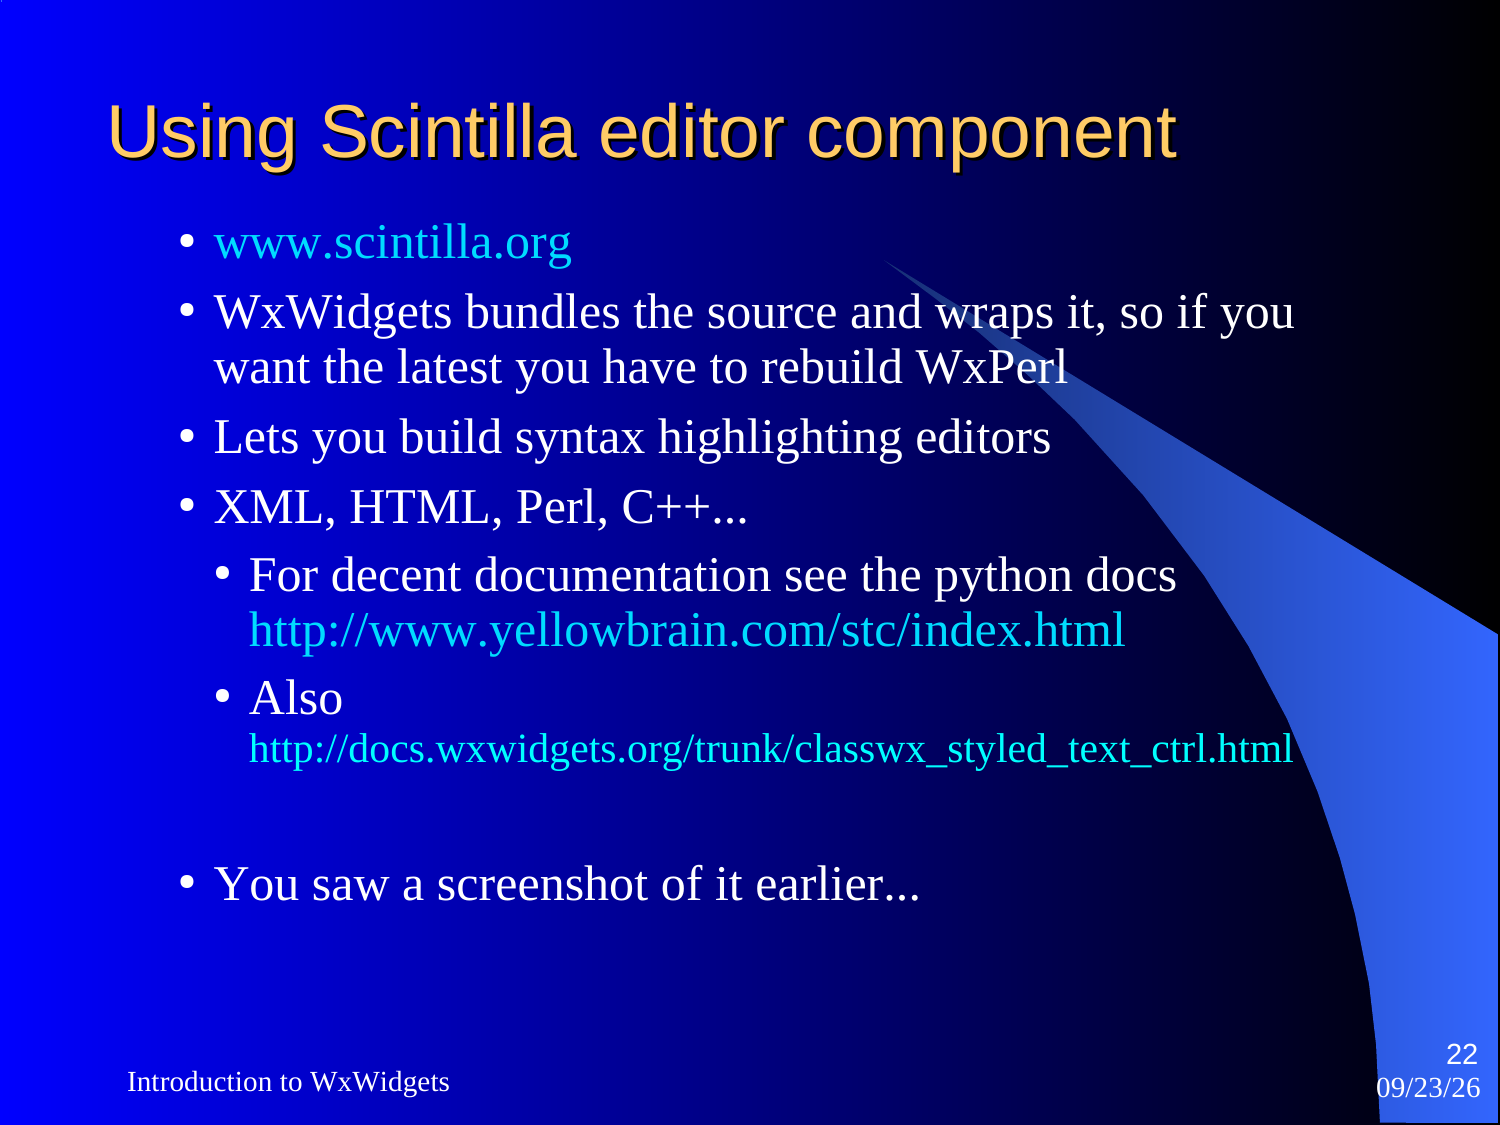

# Using Scintilla editor component
www.scintilla.org
WxWidgets bundles the source and wraps it, so if you want the latest you have to rebuild WxPerl
Lets you build syntax highlighting editors
XML, HTML, Perl, C++...
For decent documentation see the python docs http://www.yellowbrain.com/stc/index.html
Also
http://docs.wxwidgets.org/trunk/classwx_styled_text_ctrl.html
You saw a screenshot of it earlier...
22
Introduction to WxWidgets